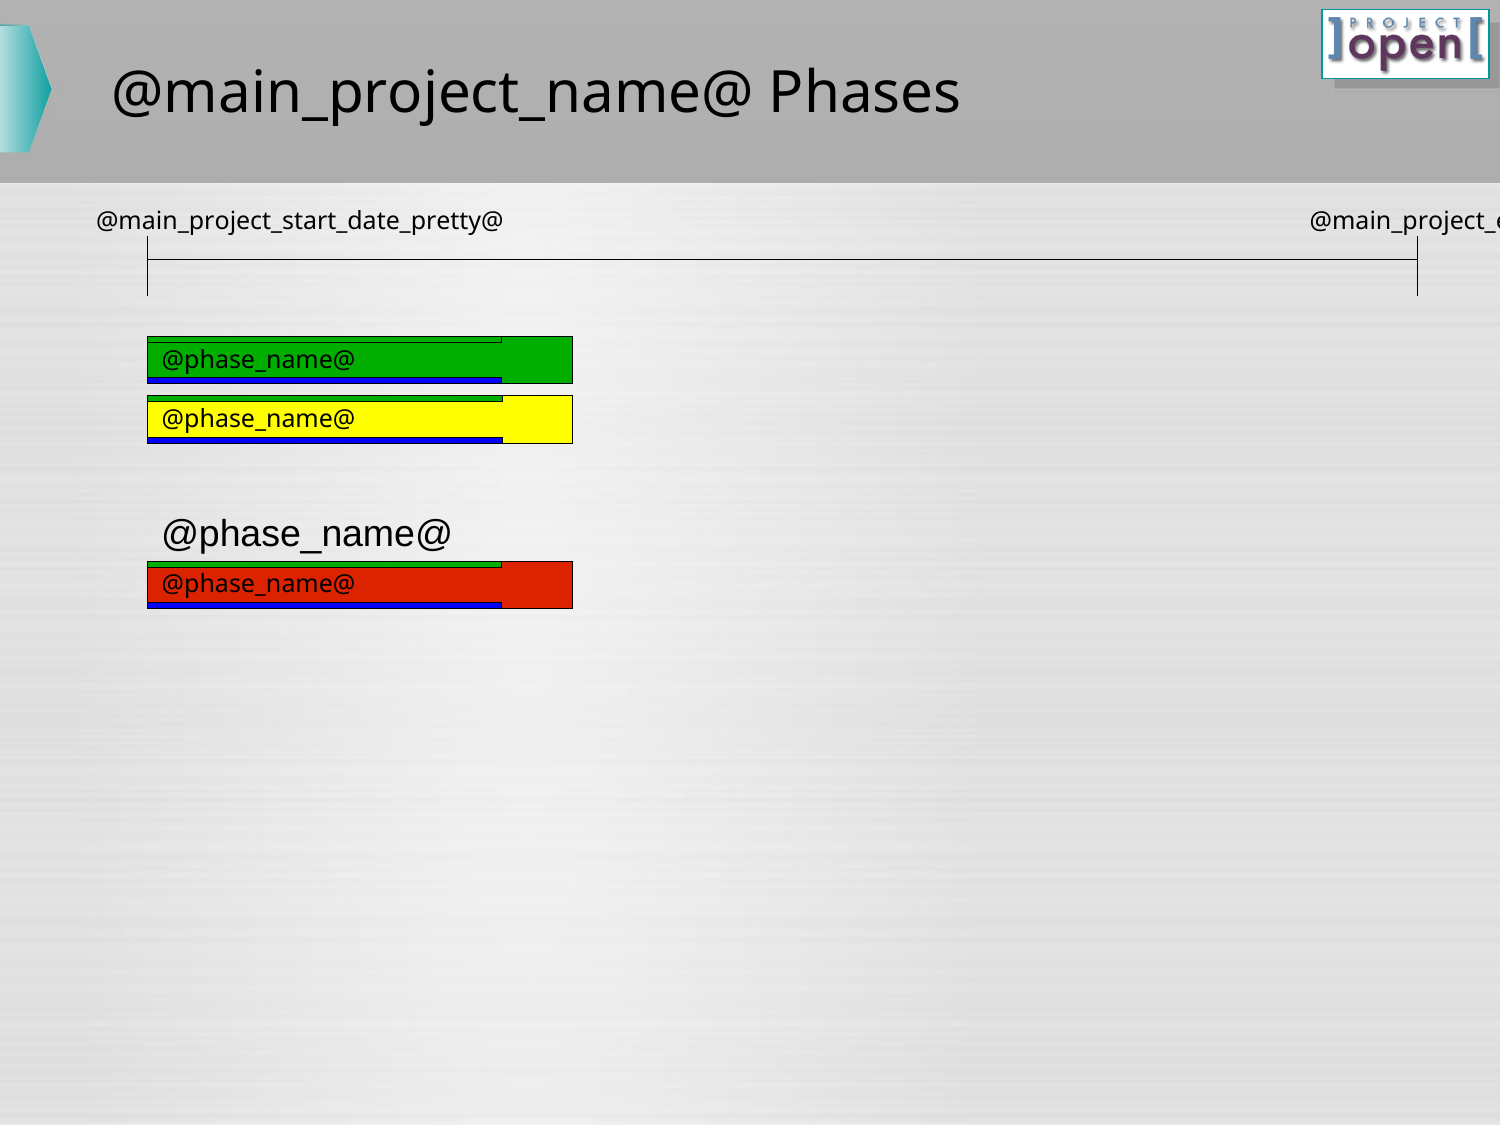

# @main_project_name@ Phases
@main_project_start_date_pretty@
@main_project_end_date_pretty@
@phase_name@
@phase_name@
@phase_name@
@phase_name@